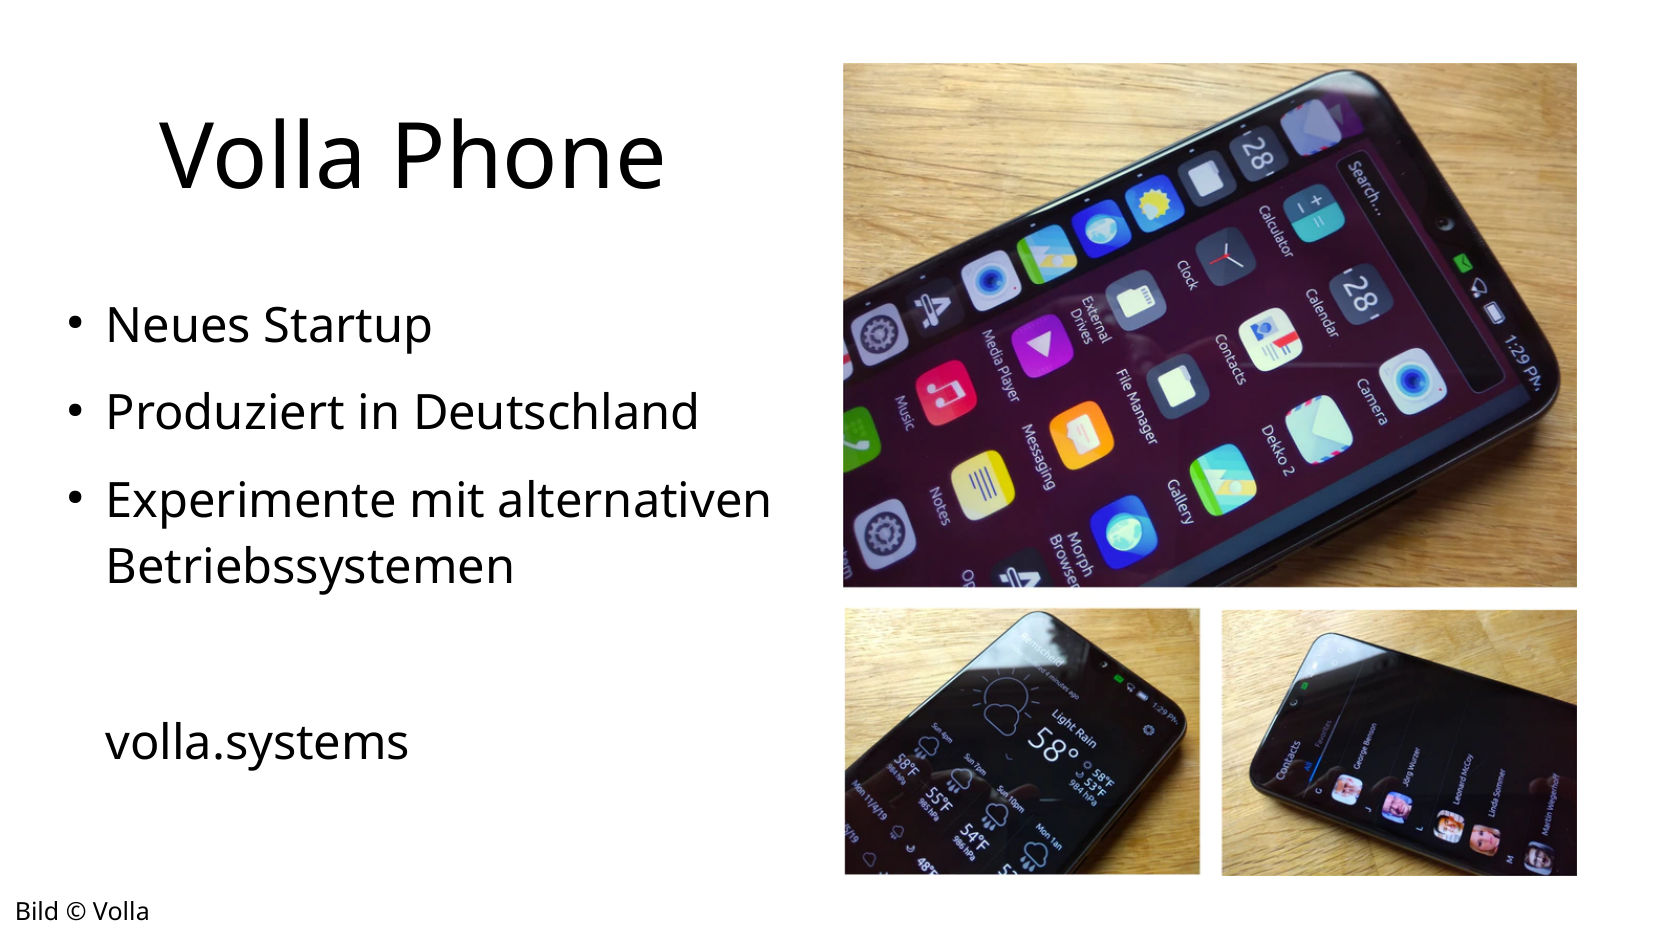

# Volla Phone
Neues Startup
Produziert in Deutschland
Experimente mit alternativen Betriebssystemen
volla.systems
Bild © Volla